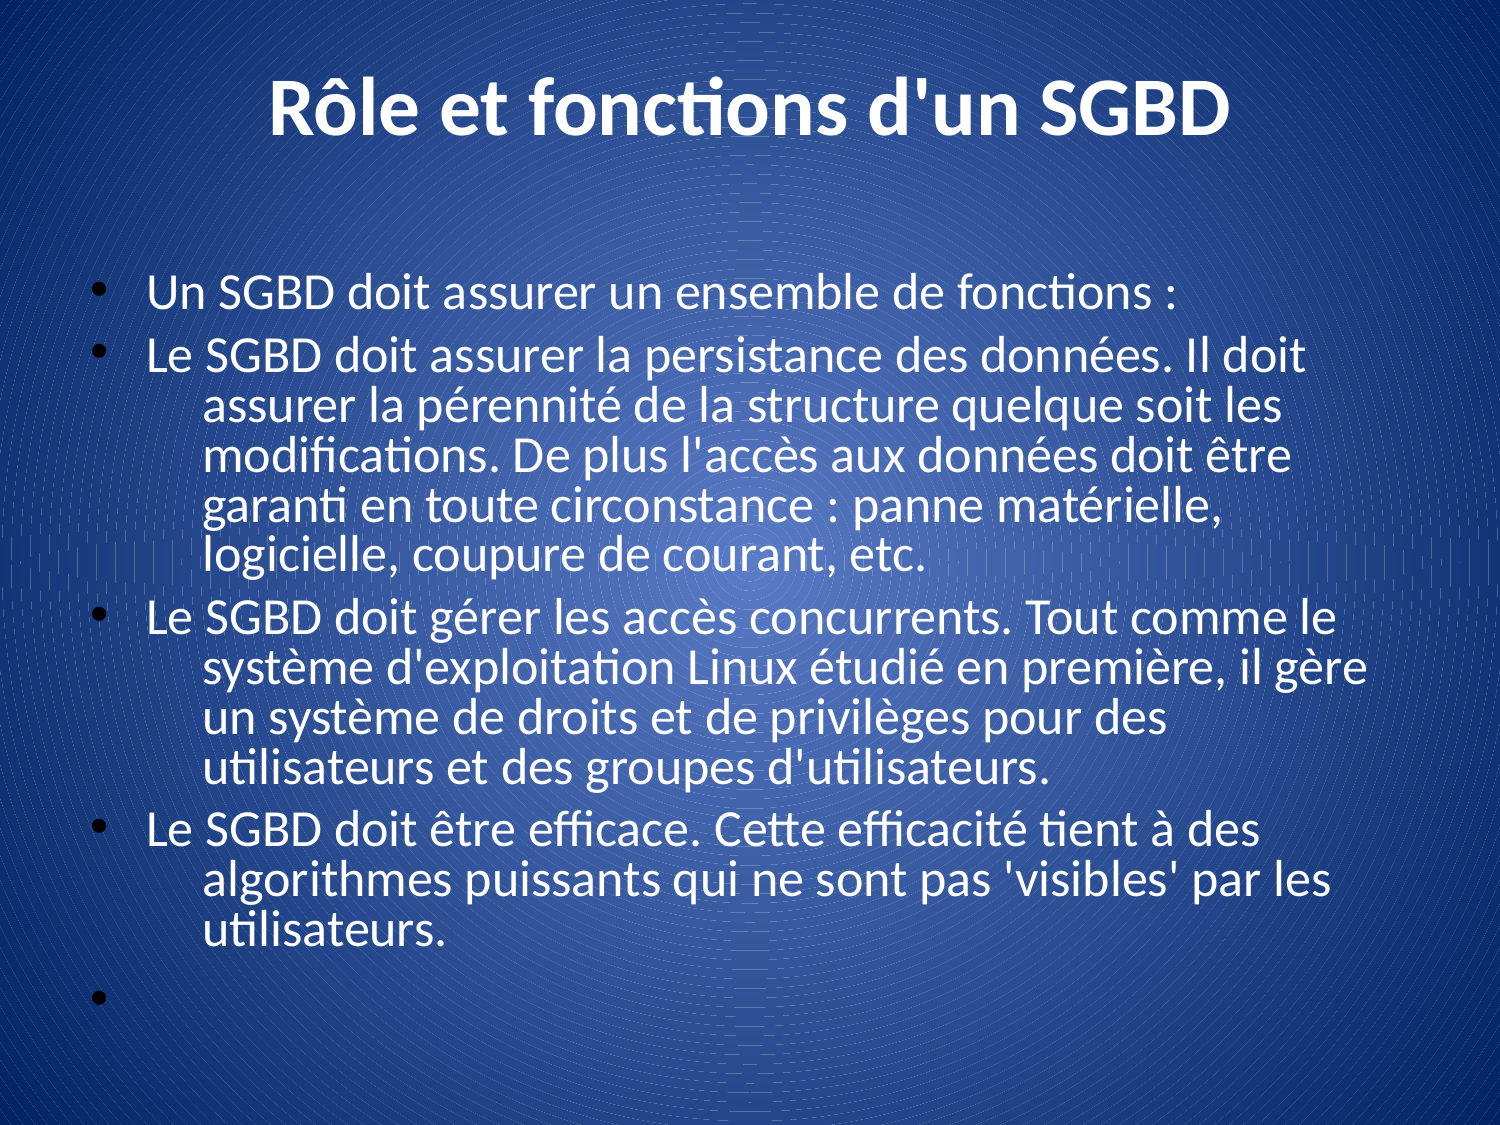

# Rôle et fonctions d'un SGBD
Un SGBD doit assurer un ensemble de fonctions :
Le SGBD doit assurer la persistance des données. Il doit assurer la pérennité de la structure quelque soit les modifications. De plus l'accès aux données doit être garanti en toute circonstance : panne matérielle, logicielle, coupure de courant, etc.
Le SGBD doit gérer les accès concurrents. Tout comme le système d'exploitation Linux étudié en première, il gère un système de droits et de privilèges pour des utilisateurs et des groupes d'utilisateurs.
Le SGBD doit être efficace. Cette efficacité tient à des algorithmes puissants qui ne sont pas 'visibles' par les utilisateurs.